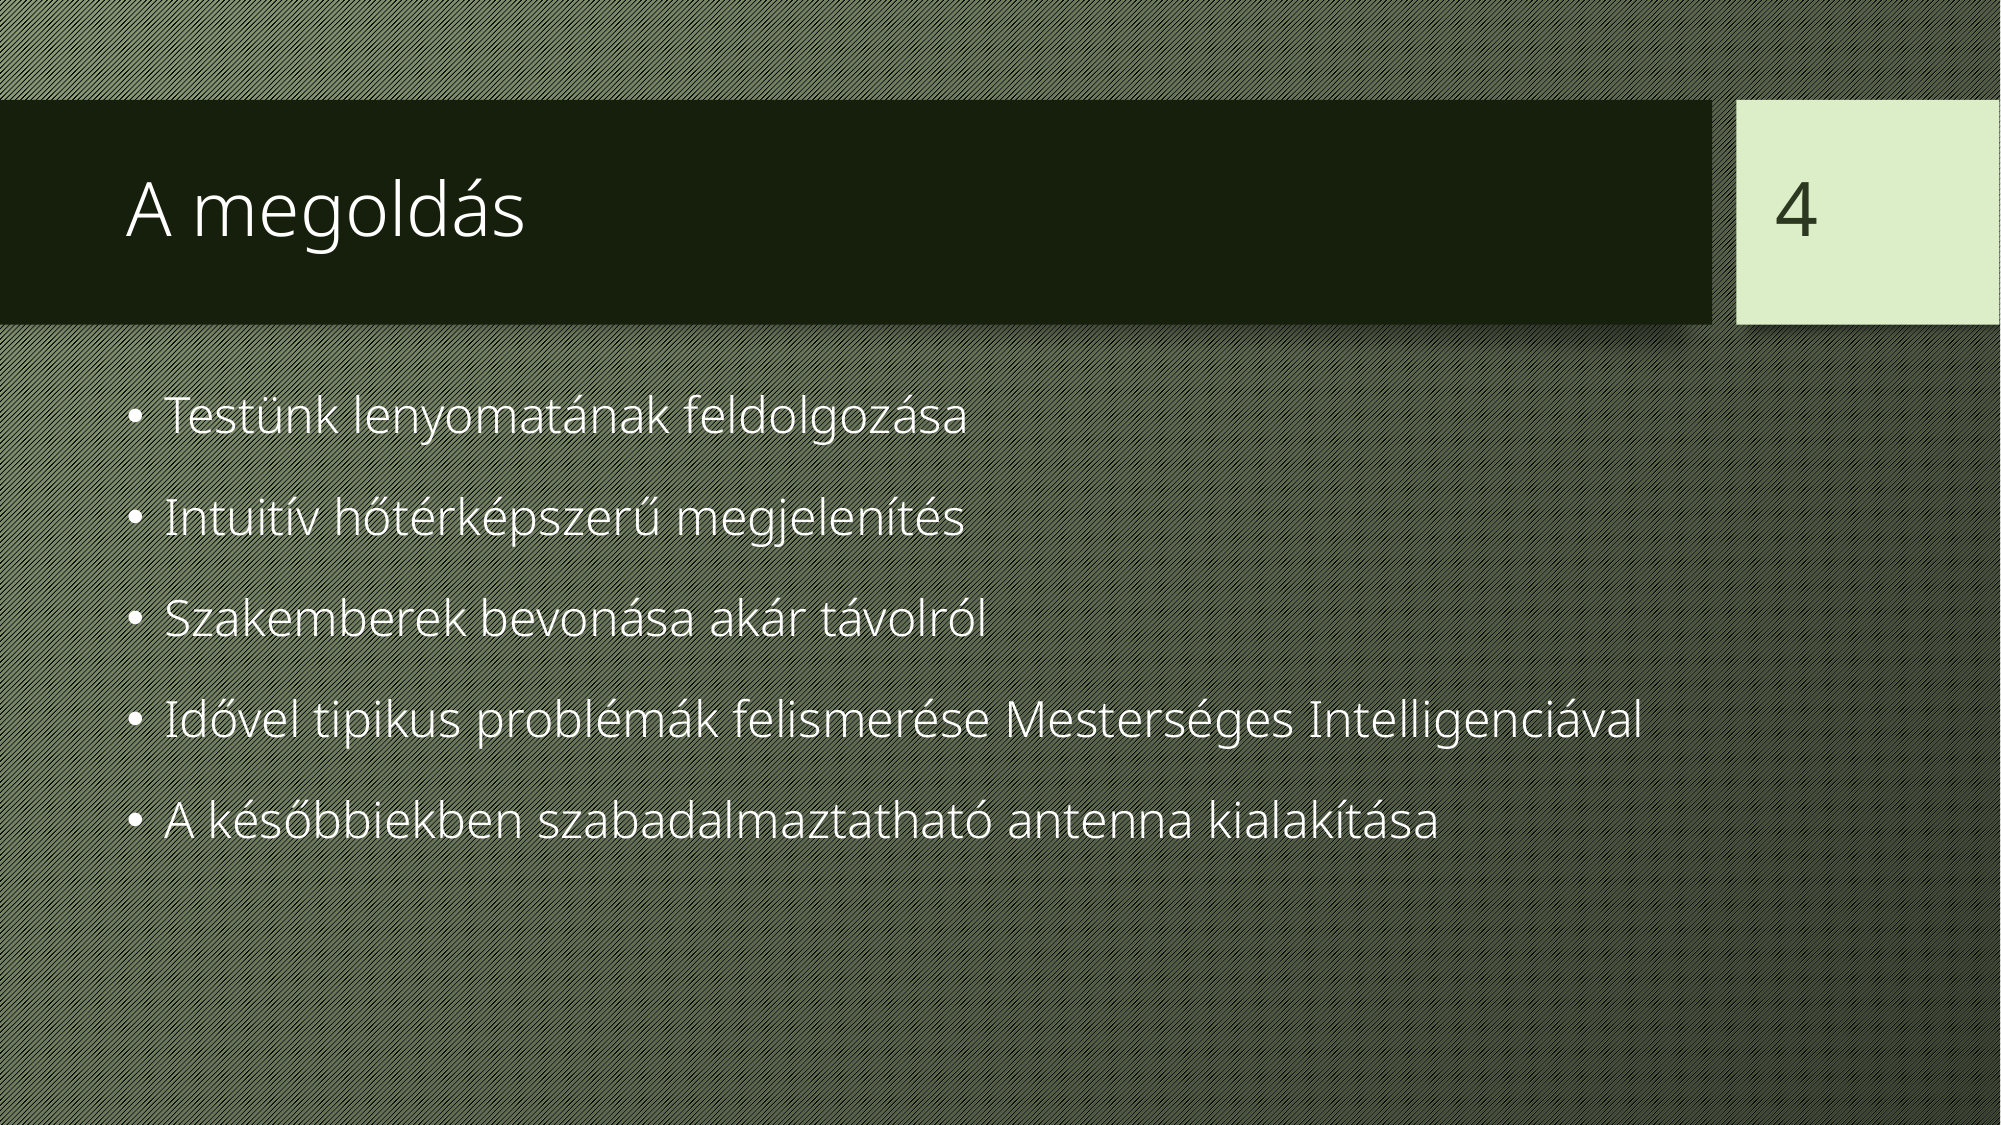

# A megoldás
Testünk lenyomatának feldolgozása
Intuitív hőtérképszerű megjelenítés
Szakemberek bevonása akár távolról
Idővel tipikus problémák felismerése Mesterséges Intelligenciával
A későbbiekben szabadalmaztatható antenna kialakítása